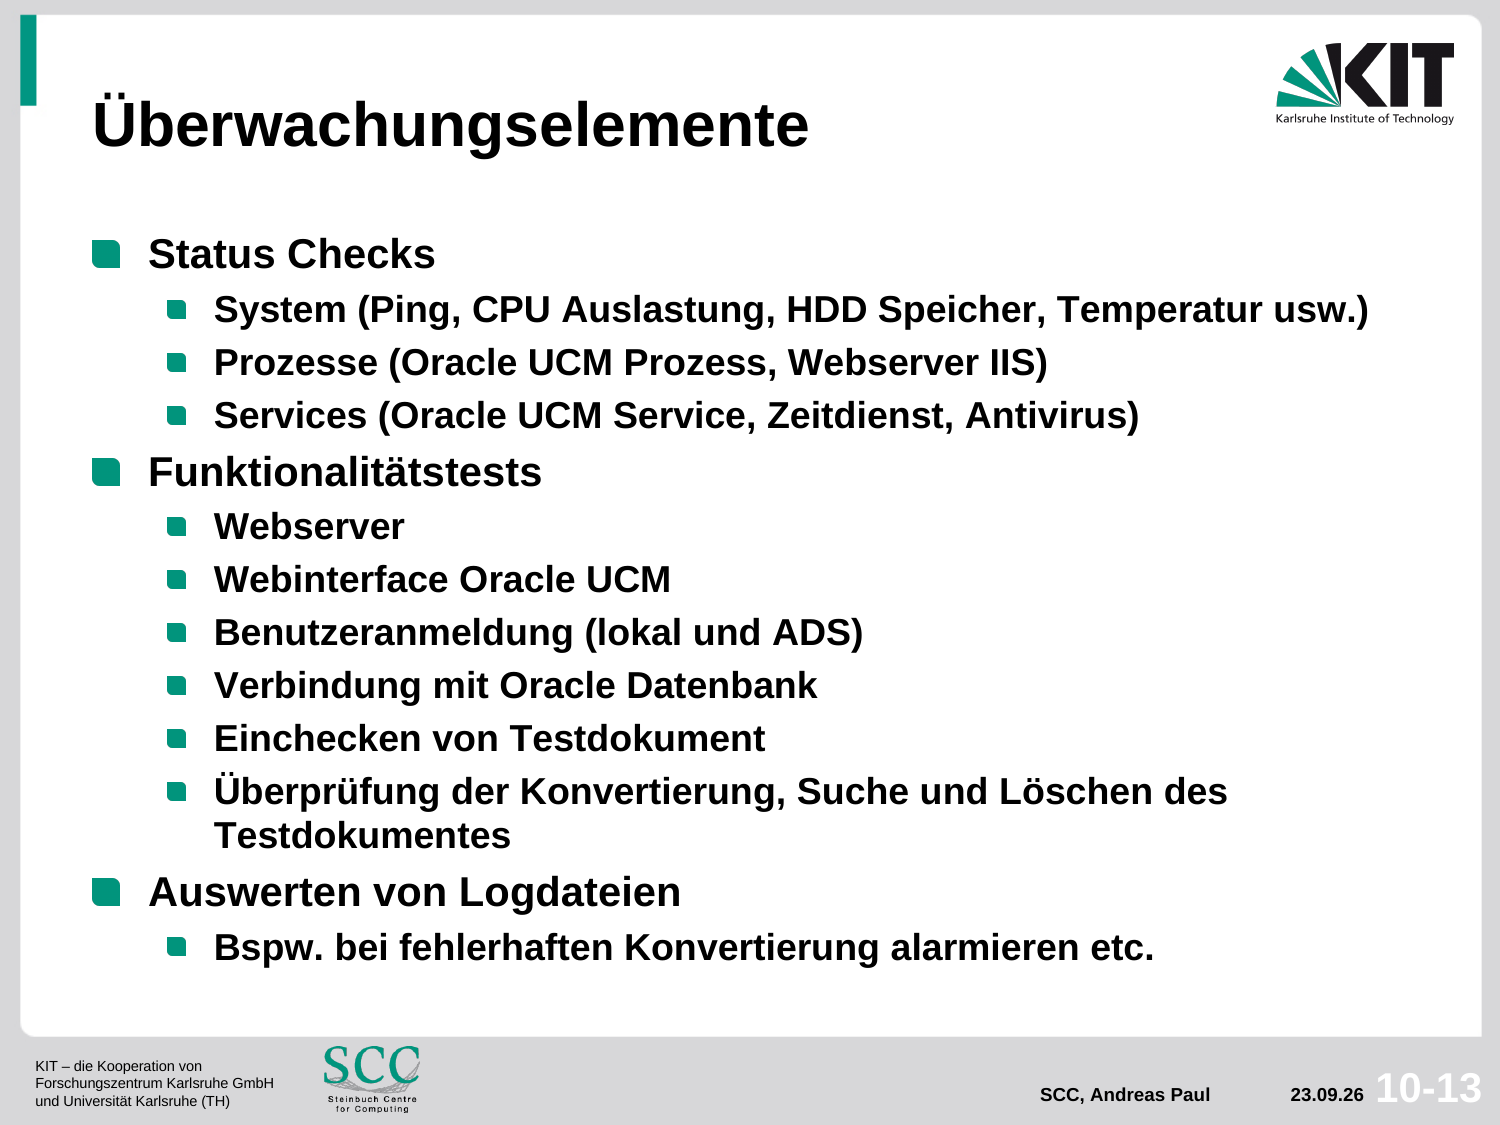

# Überwachungselemente
Status Checks
System (Ping, CPU Auslastung, HDD Speicher, Temperatur usw.)
Prozesse (Oracle UCM Prozess, Webserver IIS)
Services (Oracle UCM Service, Zeitdienst, Antivirus)
Funktionalitätstests
Webserver
Webinterface Oracle UCM
Benutzeranmeldung (lokal und ADS)
Verbindung mit Oracle Datenbank
Einchecken von Testdokument
Überprüfung der Konvertierung, Suche und Löschen des Testdokumentes
Auswerten von Logdateien
Bspw. bei fehlerhaften Konvertierung alarmieren etc.
10
SCC, Andreas Paul